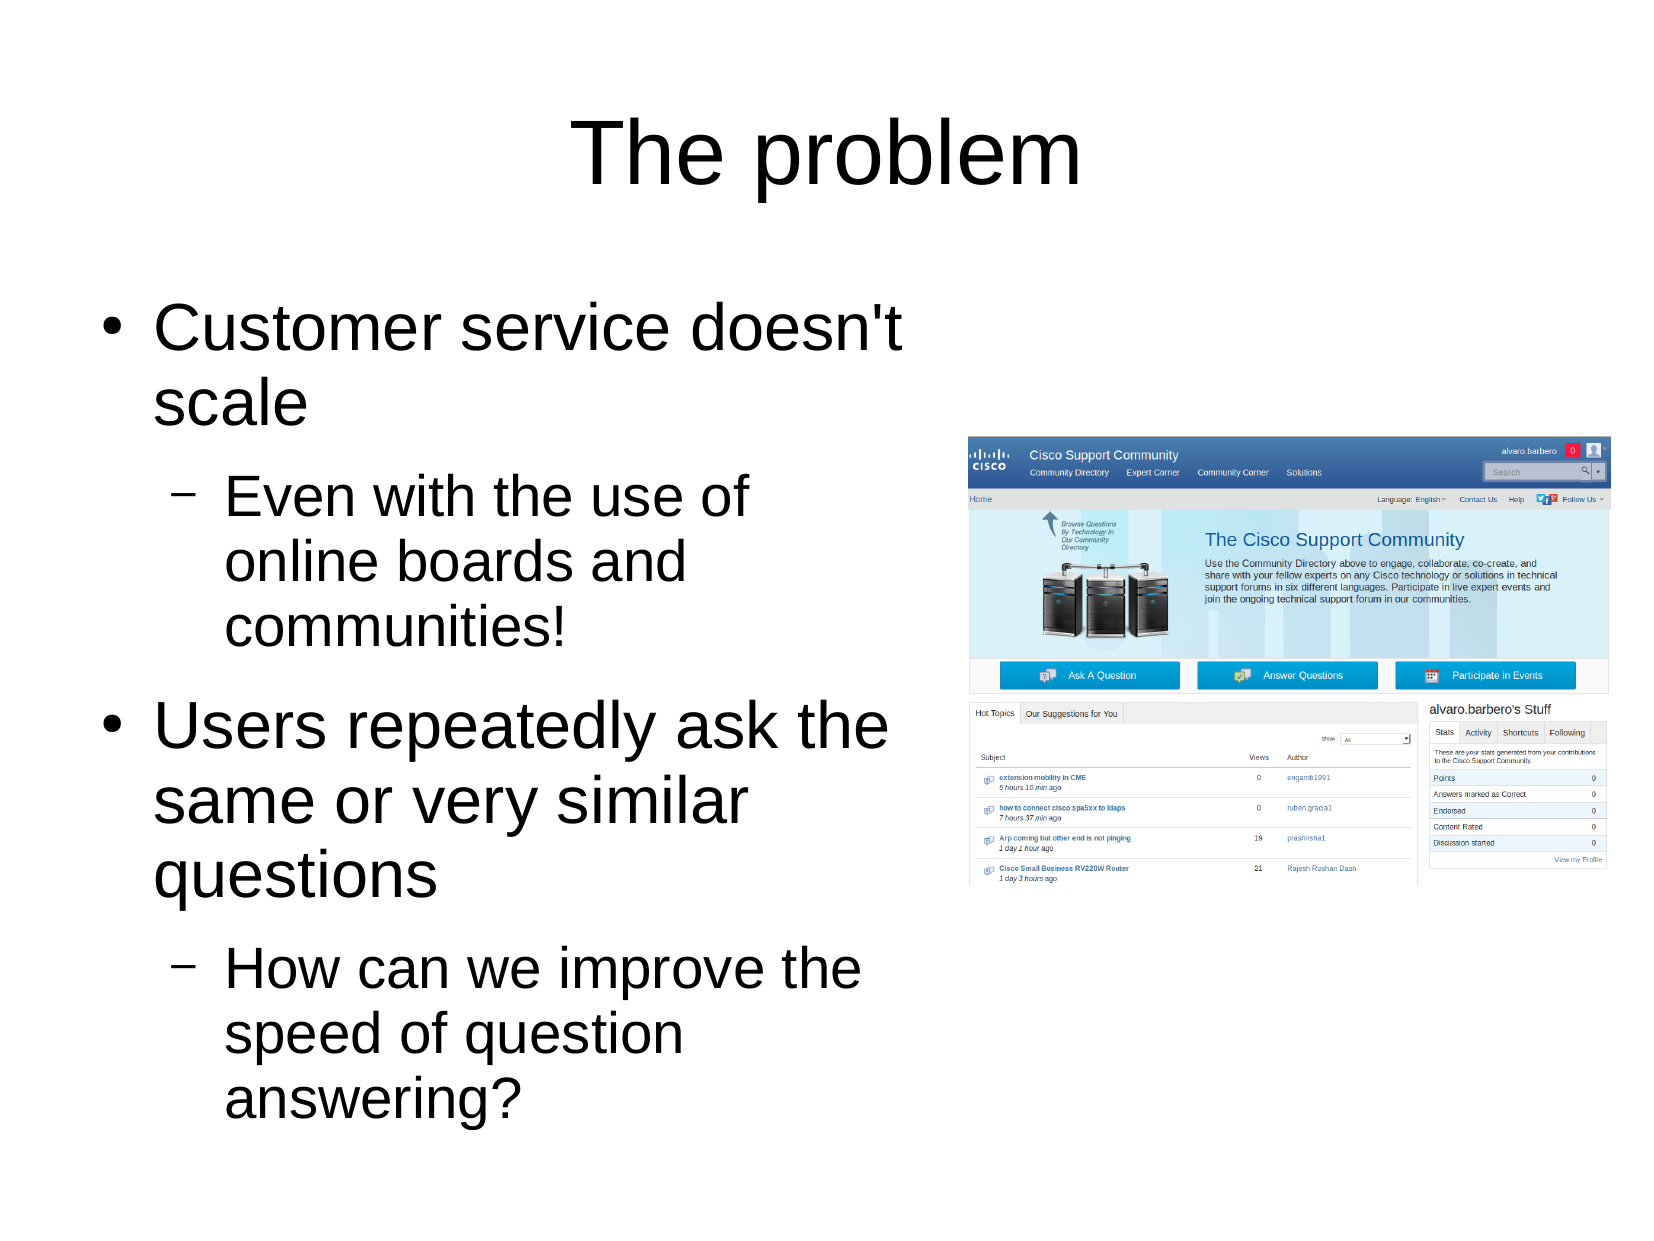

# The problem
Customer service doesn't scale
Even with the use of online boards and communities!
Users repeatedly ask the same or very similar questions
How can we improve the speed of question answering?